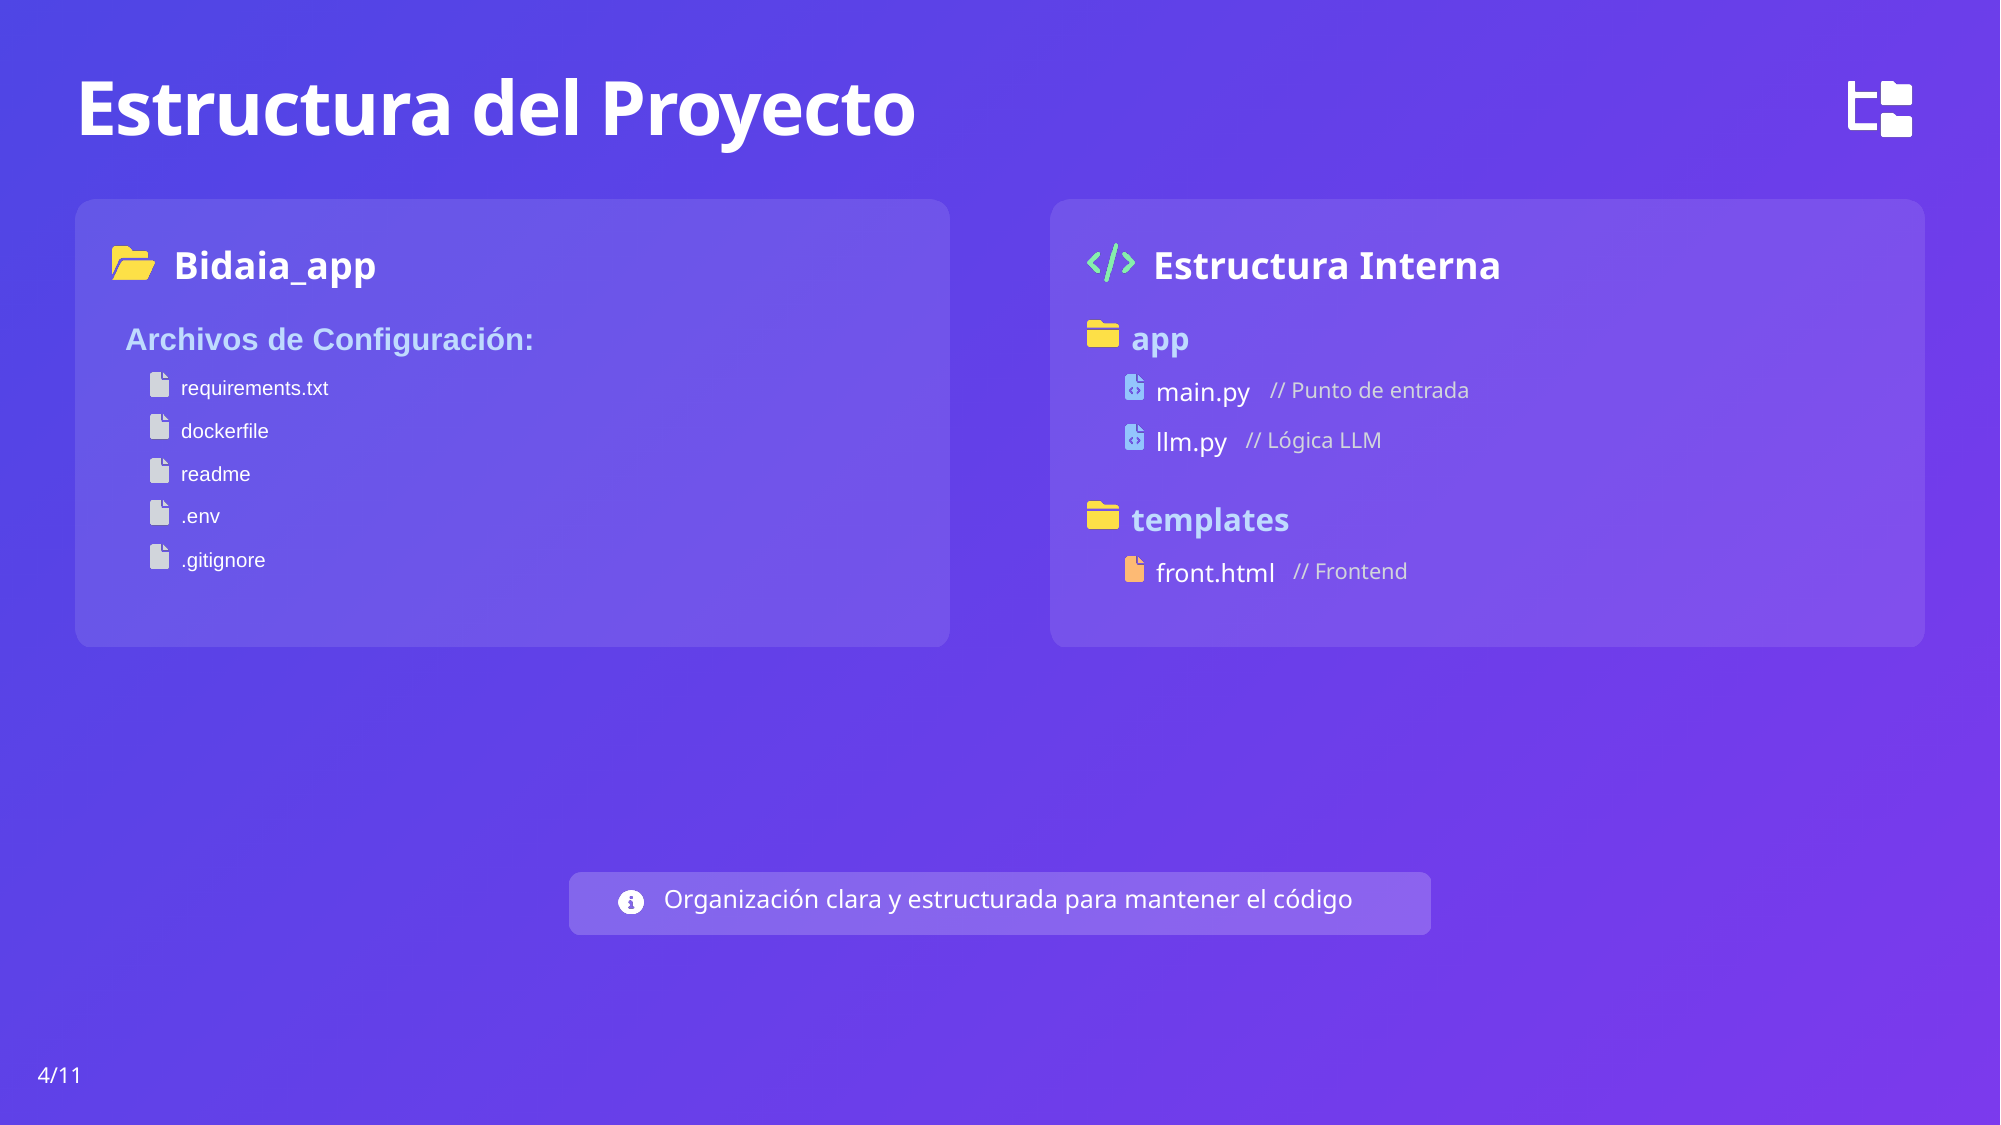

Estructura del Proyecto
Bidaia_app
Estructura Interna
Archivos de Configuración:
app
requirements.txt
main.py
// Punto de entrada
dockerfile
llm.py
// Lógica LLM
readme
templates
.env
.gitignore
front.html
// Frontend
 Organización clara y estructurada para mantener el código
4/11